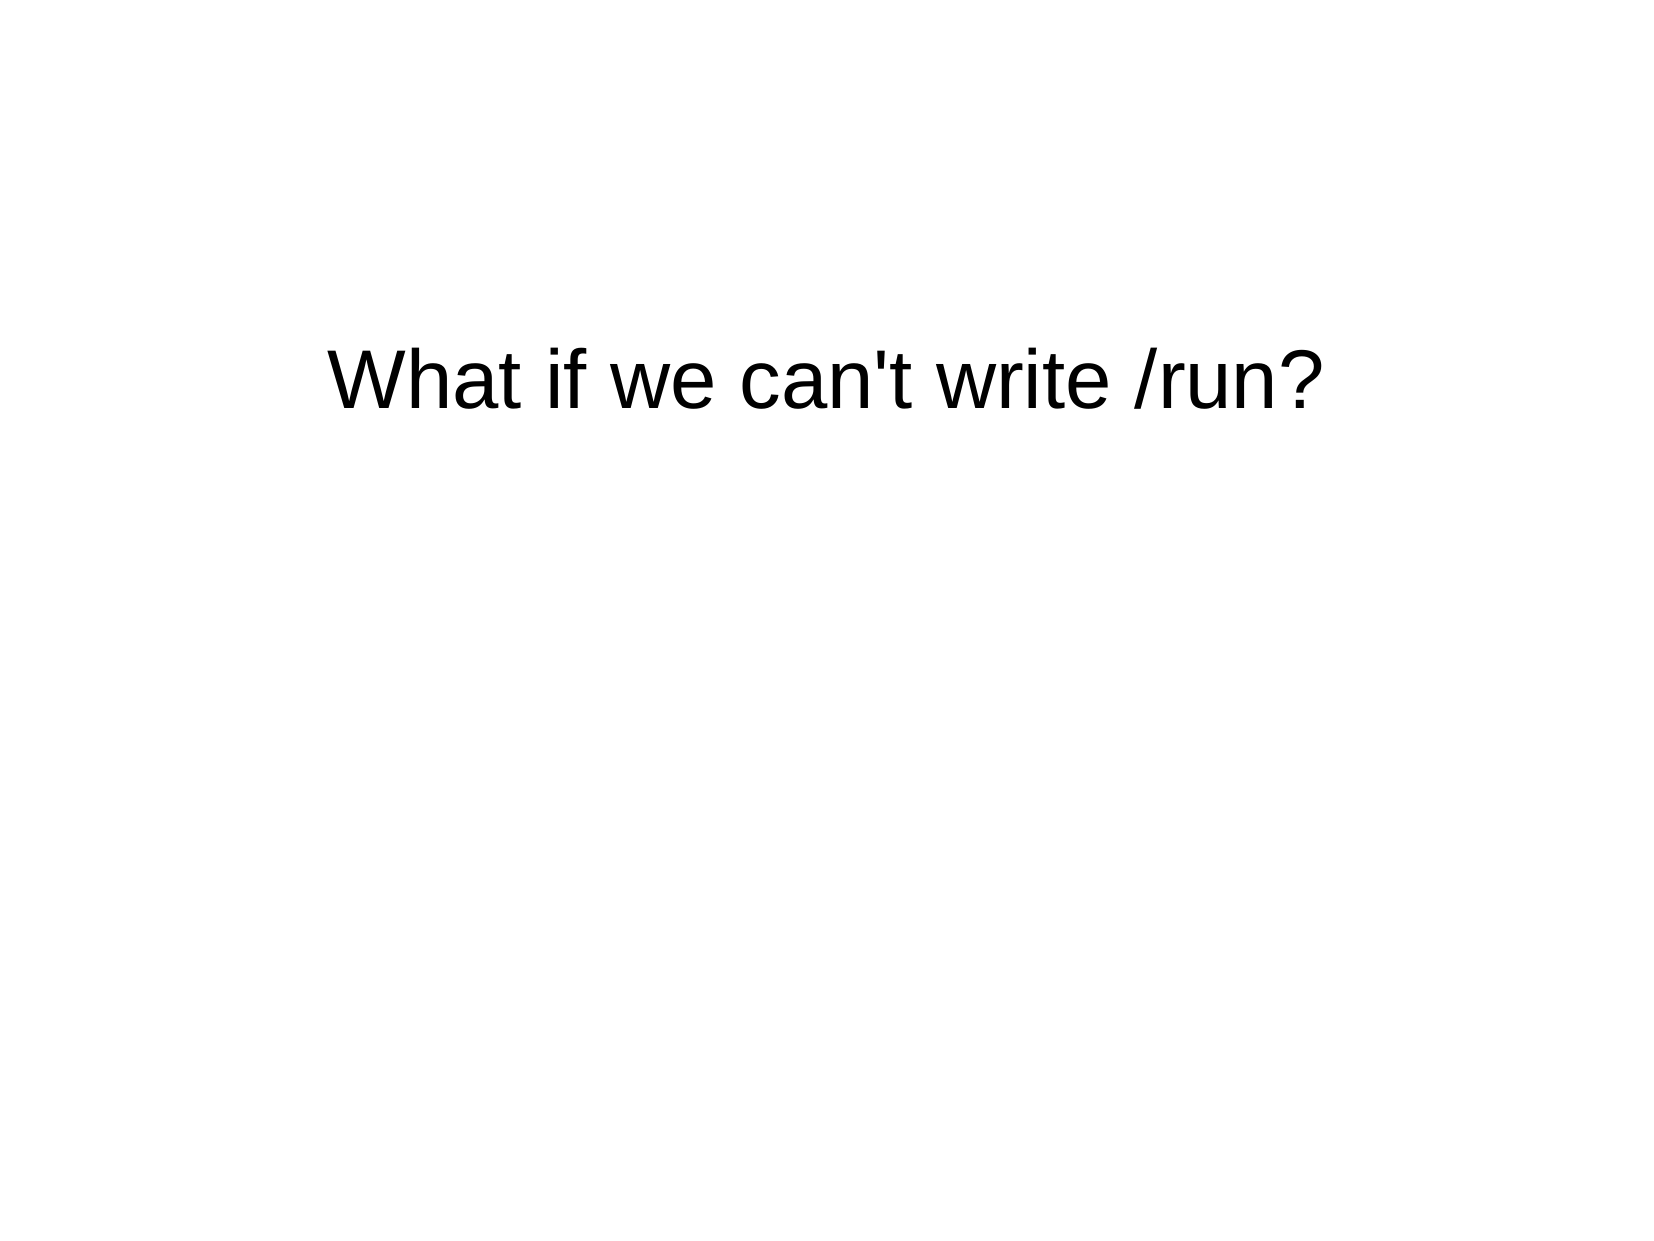

# What if we can't write /run?